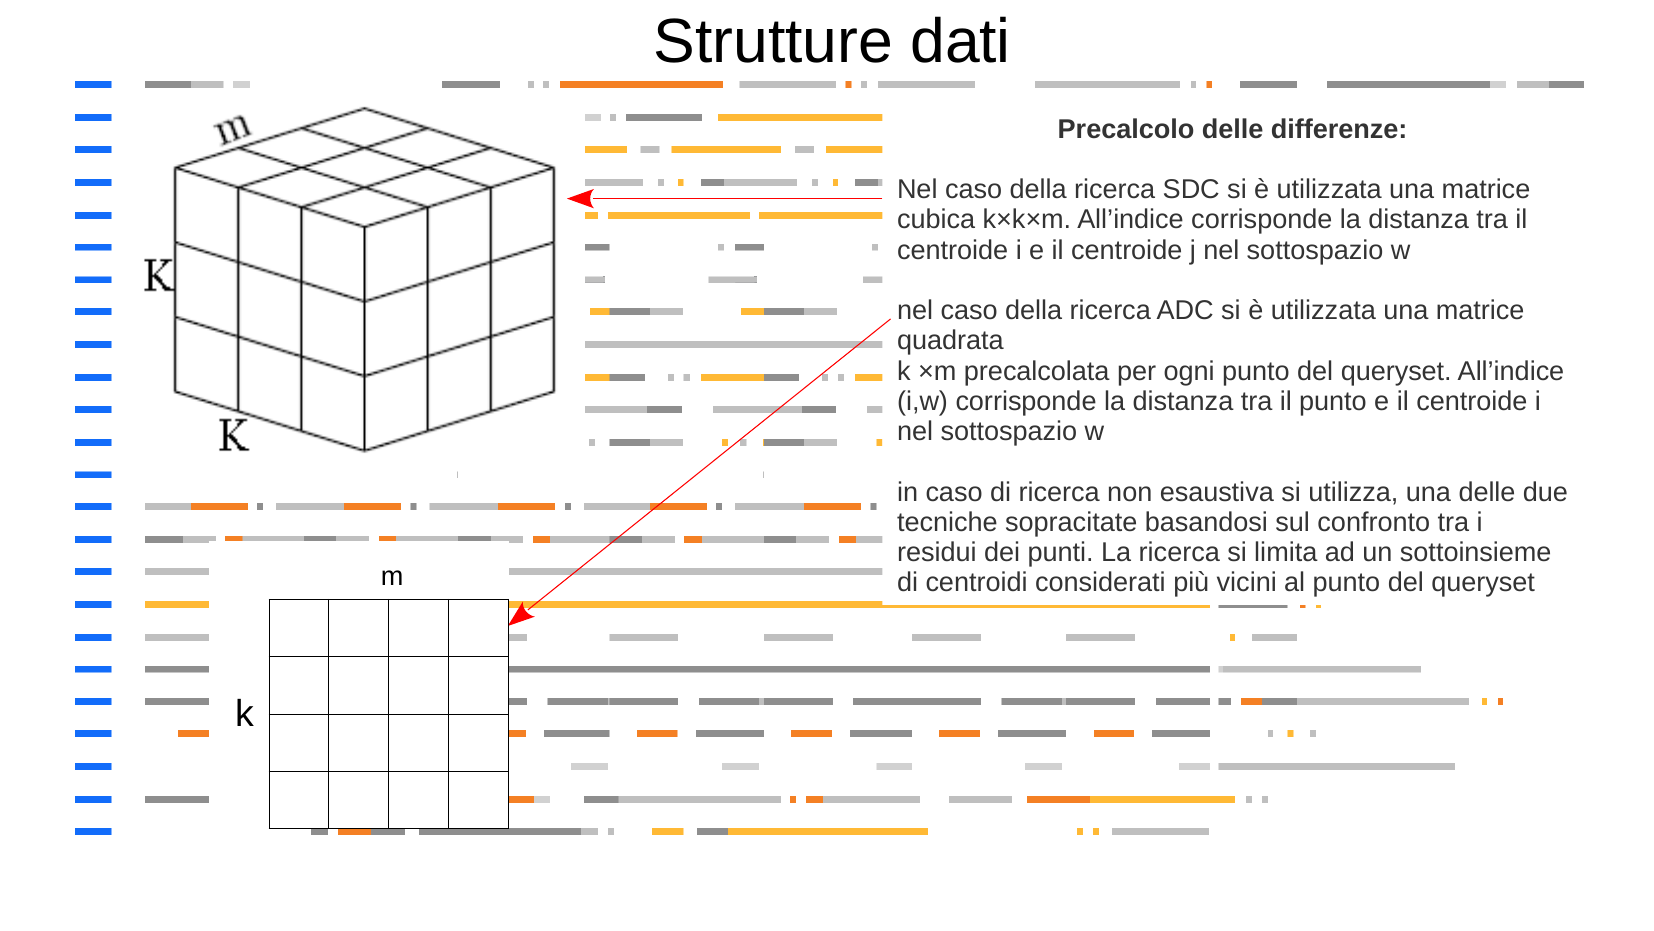

# Strutture dati
Precalcolo delle differenze:
Nel caso della ricerca SDC si è utilizzata una matrice cubica k×k×m. All’indice corrisponde la distanza tra il centroide i e il centroide j nel sottospazio w
nel caso della ricerca ADC si è utilizzata una matrice quadrata
k ×m precalcolata per ogni punto del queryset. All’indice (i,w) corrisponde la distanza tra il punto e il centroide i nel sottospazio w
in caso di ricerca non esaustiva si utilizza, una delle due tecniche sopracitate basandosi sul confronto tra i residui dei punti. La ricerca si limita ad un sottoinsieme di centroidi considerati più vicini al punto del queryset
| | m | | | |
| --- | --- | --- | --- | --- |
| k | | | | |
| | | | | |
| | | | | |
| | | | | |